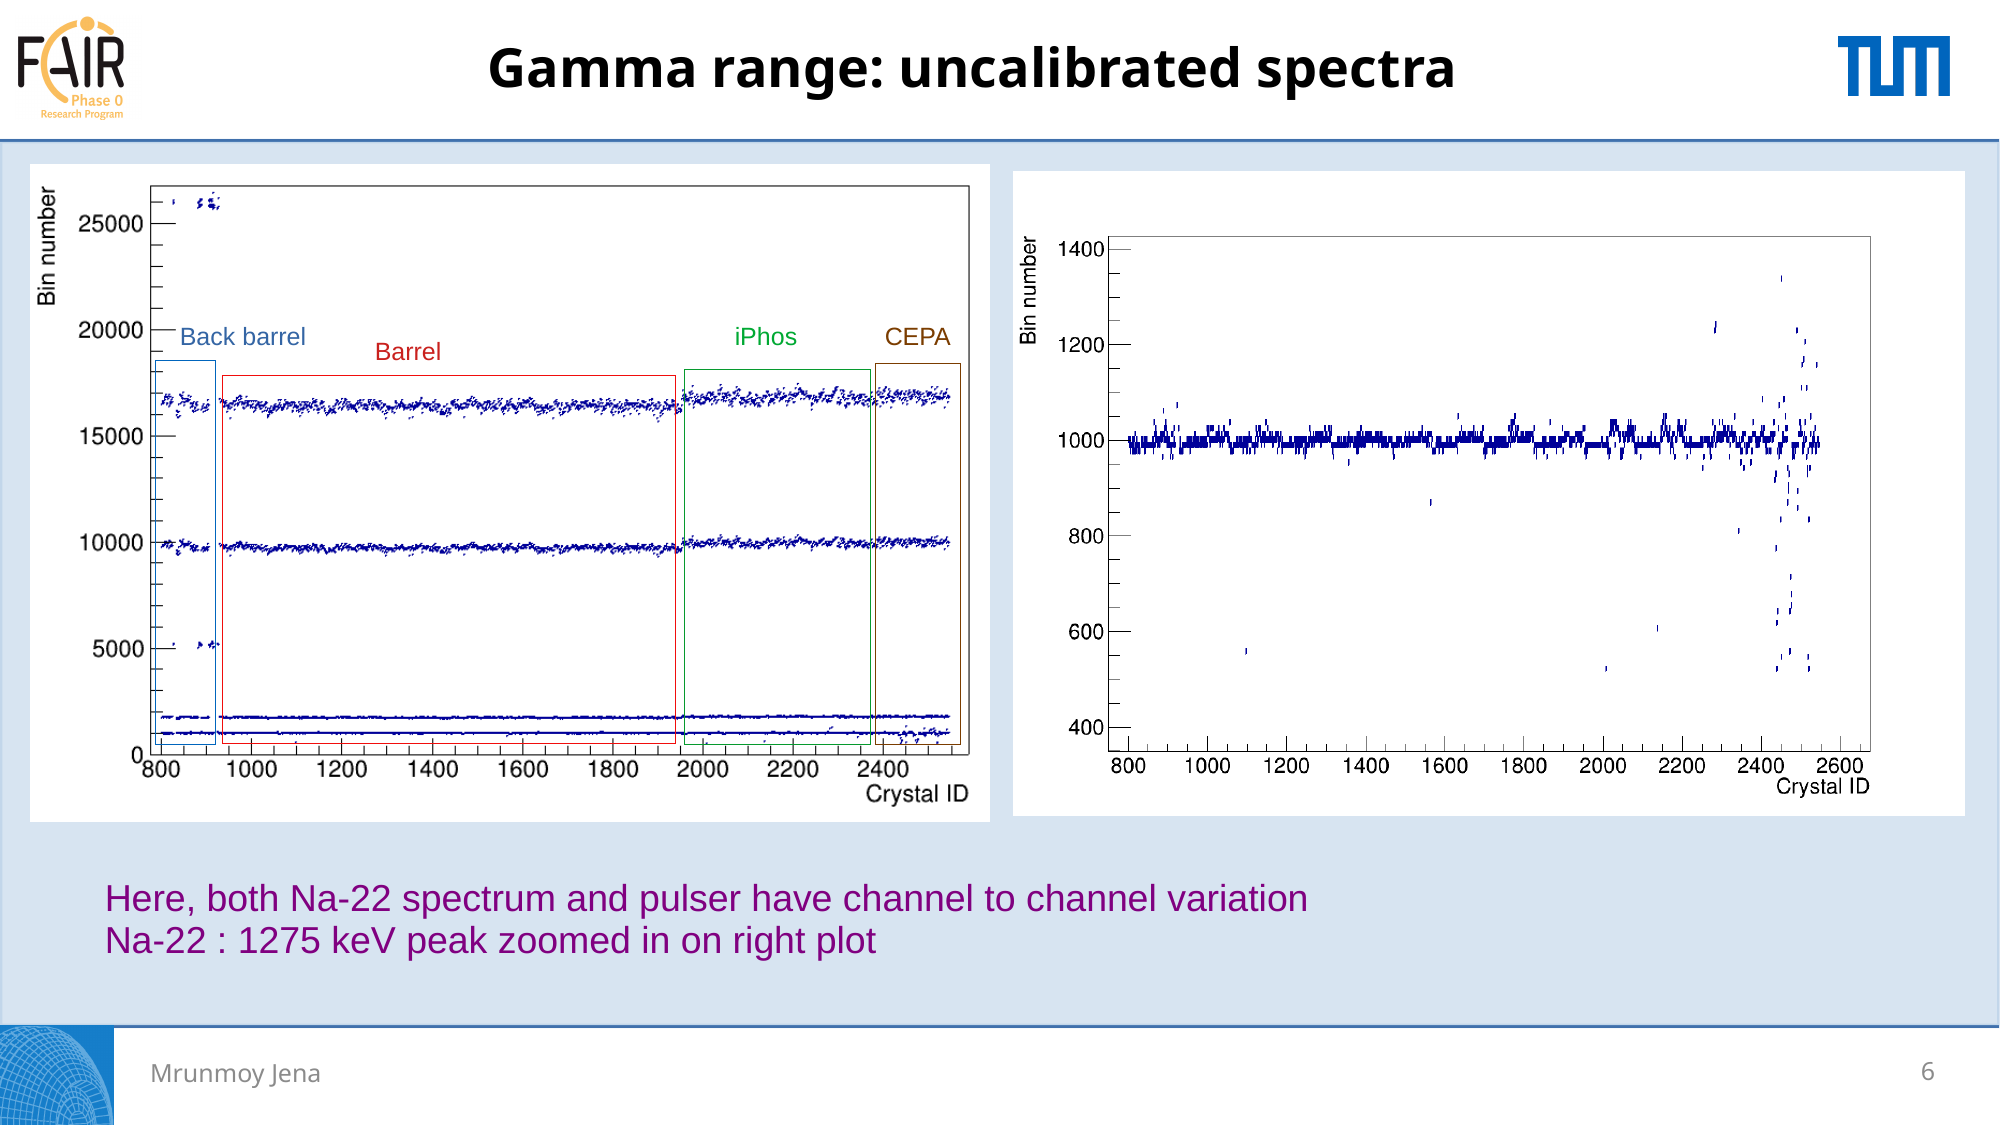

# Gamma range: uncalibrated spectra
Back barrel
iPhos
CEPA
Barrel
Here, both Na-22 spectrum and pulser have channel to channel variation
Na-22 : 1275 keV peak zoomed in on right plot
6